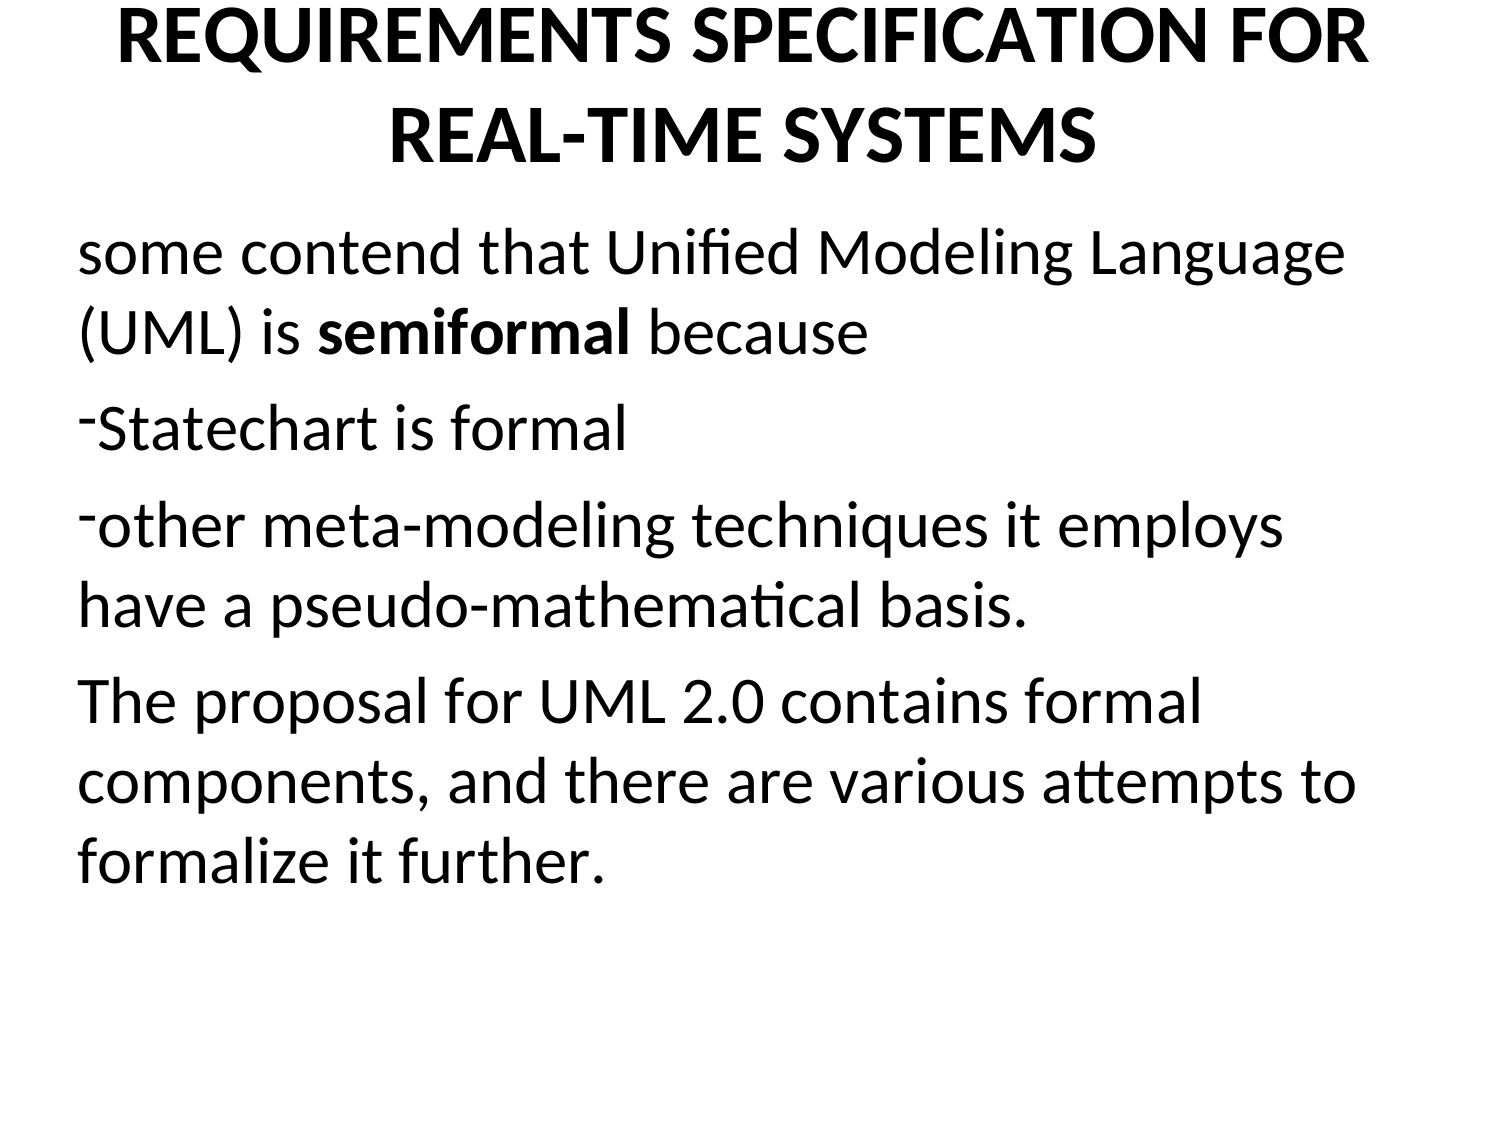

# REQUIREMENTS SPECIFICATION FOR REAL-TIME SYSTEMS
some contend that Unified Modeling Language (UML) is semiformal because
Statechart is formal
other meta-modeling techniques it employs have a pseudo-mathematical basis.
The proposal for UML 2.0 contains formal components, and there are various attempts to formalize it further.